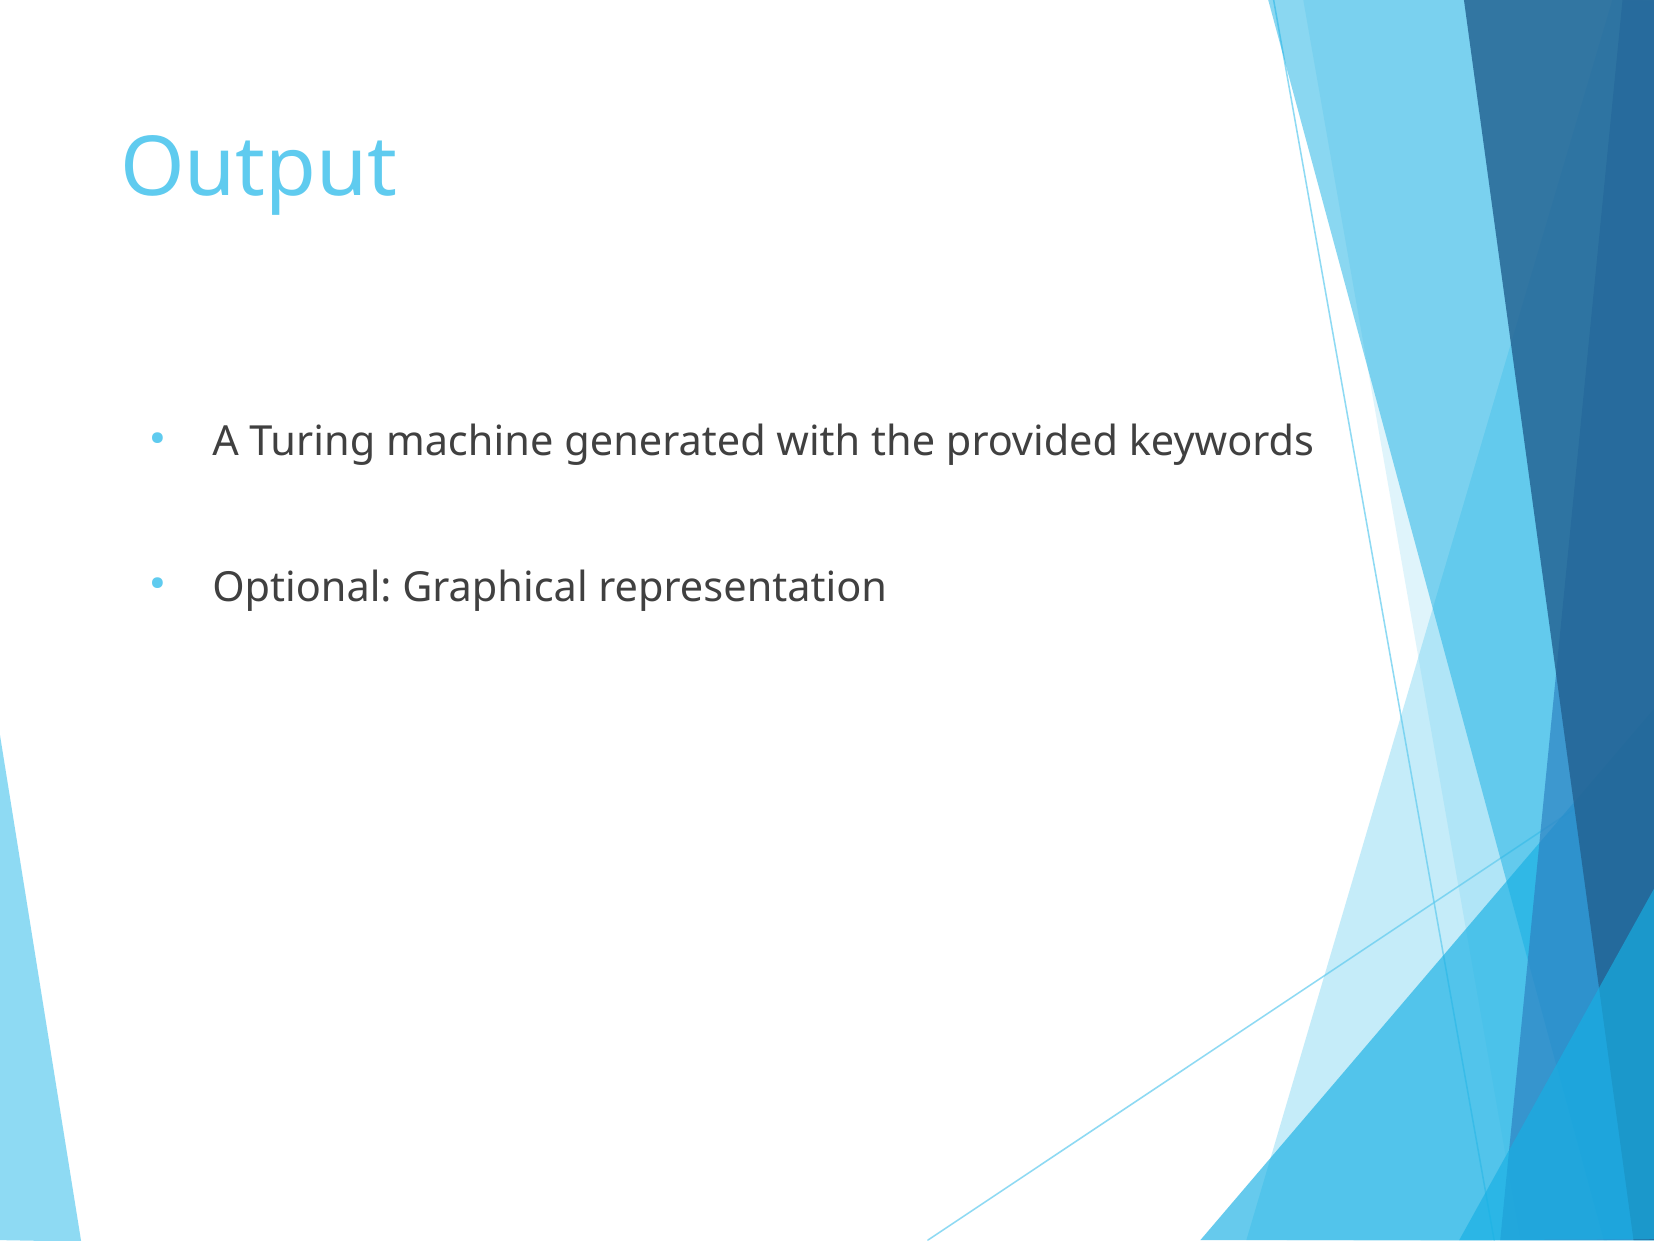

Output
# A Turing machine generated with the provided keywords
Optional: Graphical representation